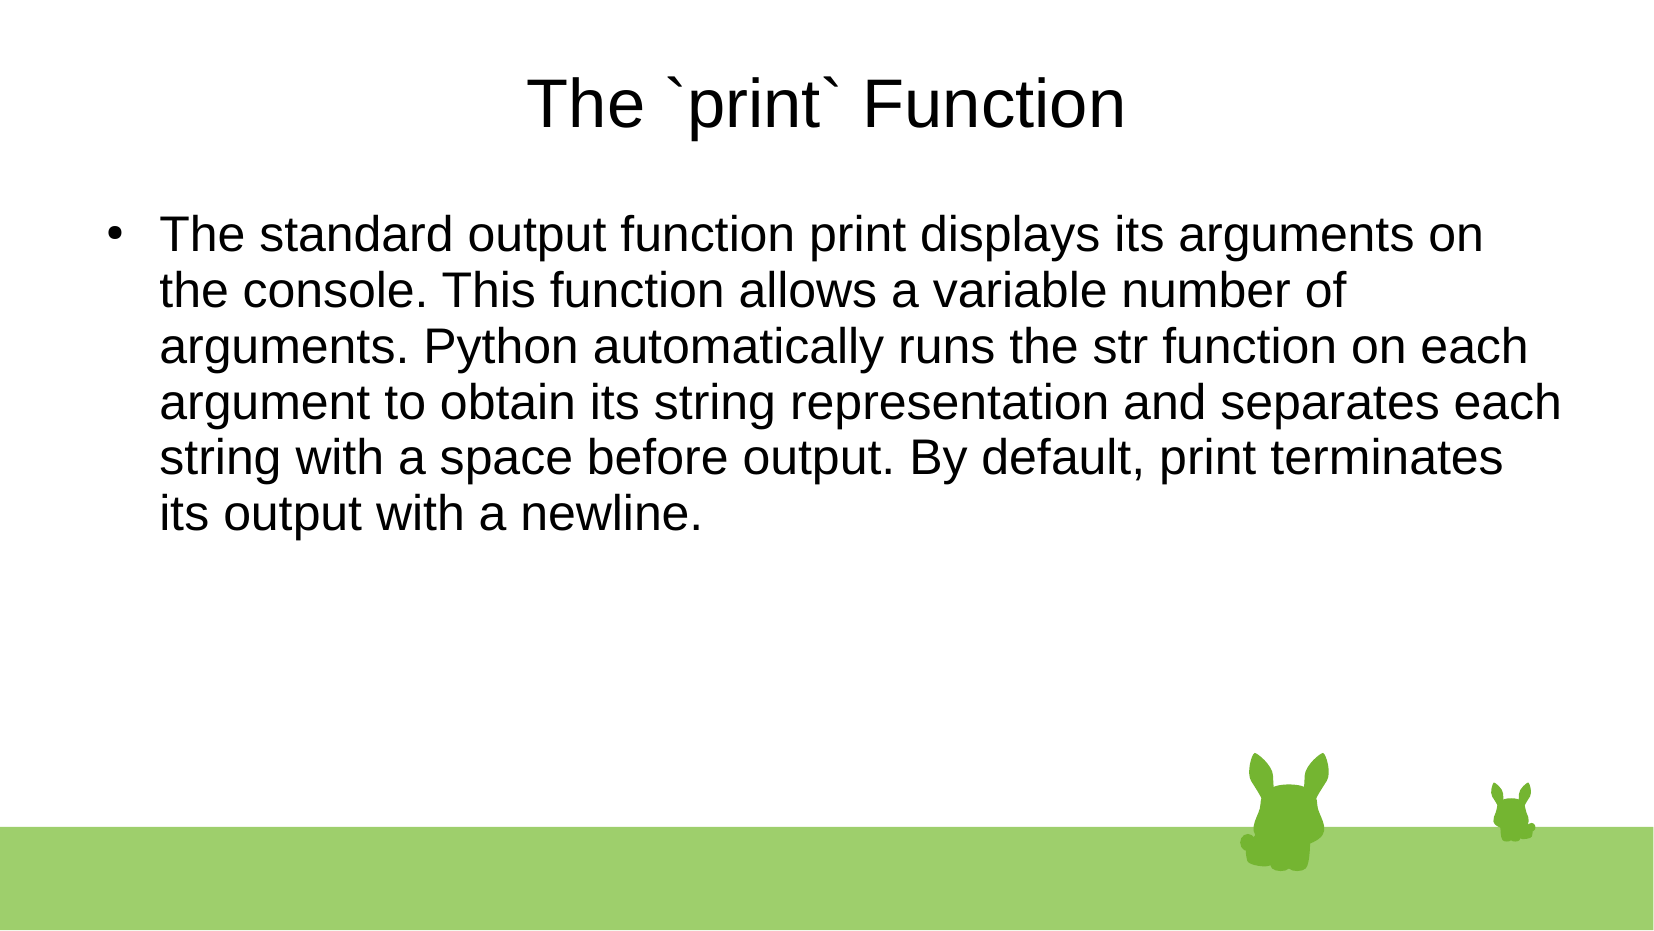

# The `print` Function
The standard output function print displays its arguments on the console. This function allows a variable number of arguments. Python automatically runs the str function on each argument to obtain its string representation and separates each string with a space before output. By default, print terminates its output with a newline.